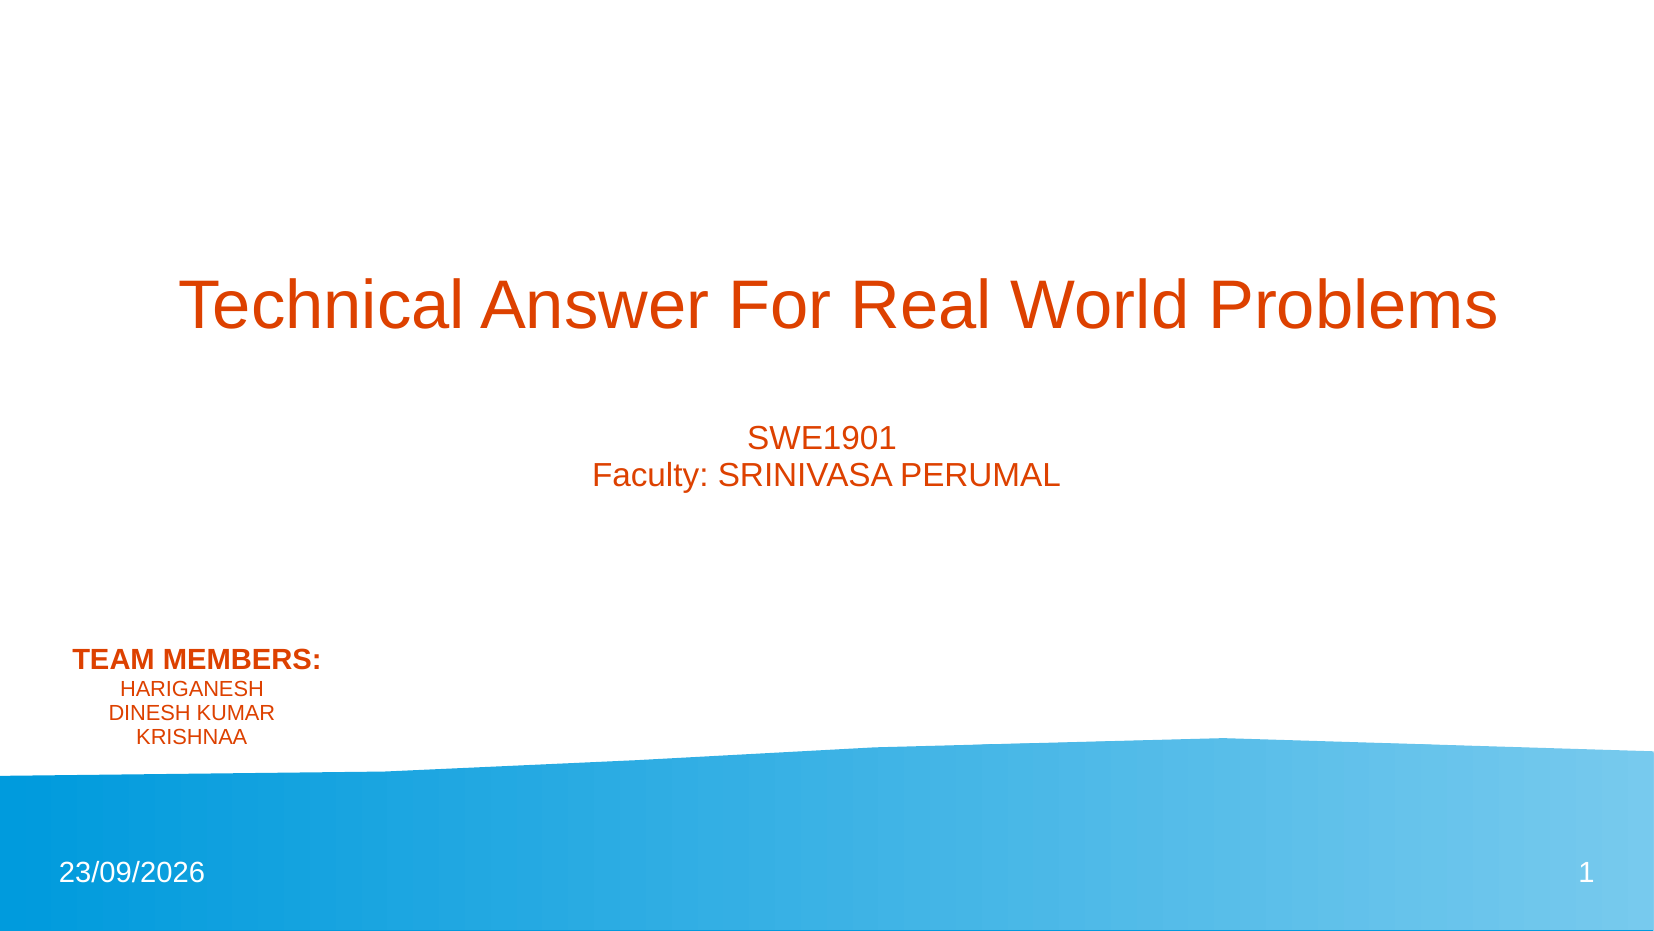

# Technical Answer For Real World Problems SWE1901 Faculty: SRINIVASA PERUMAL
TEAM MEMBERS:
HARIGANESH
DINESH KUMAR
KRISHNAA